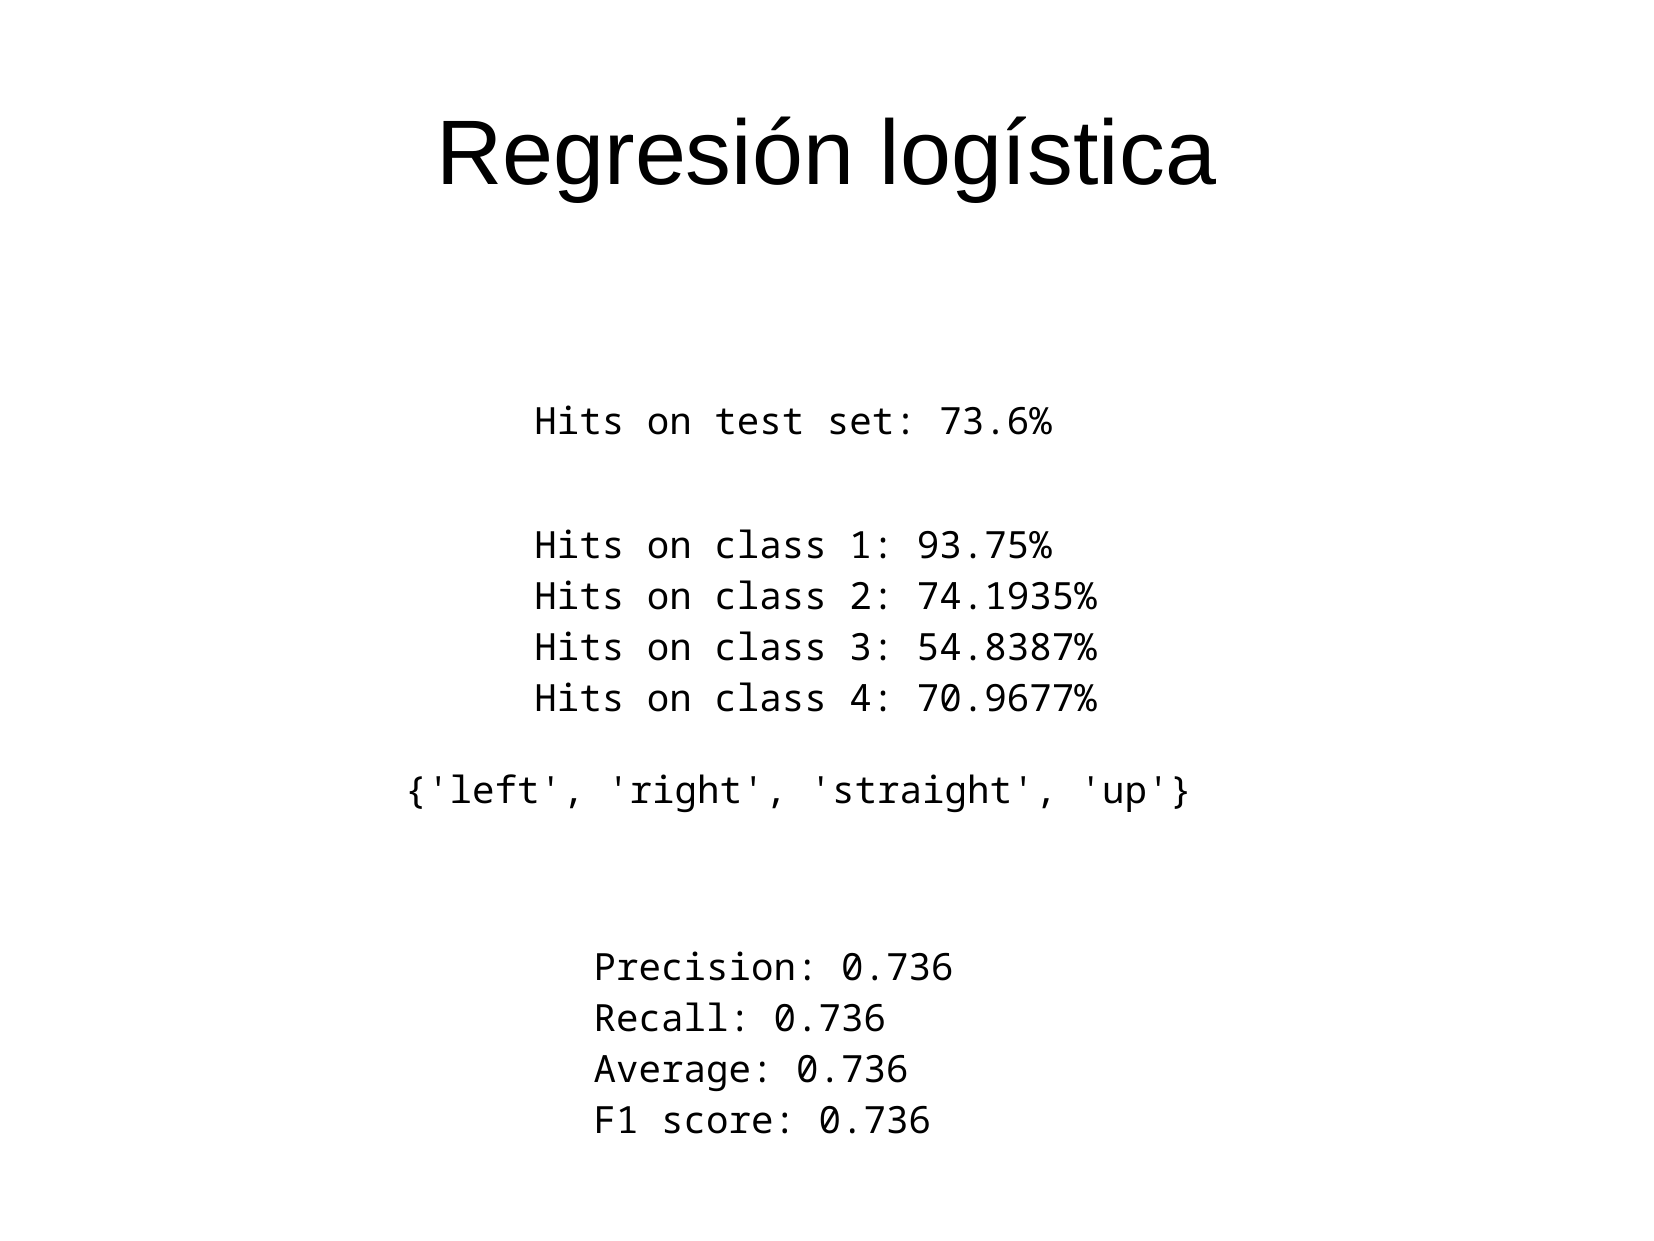

# Regresión logística
Hits on test set: 73.6%
Hits on class 1: 93.75%
Hits on class 2: 74.1935%
Hits on class 3: 54.8387%
Hits on class 4: 70.9677%
{'left', 'right', 'straight', 'up'}
Precision: 0.736
Recall: 0.736
Average: 0.736
F1 score: 0.736